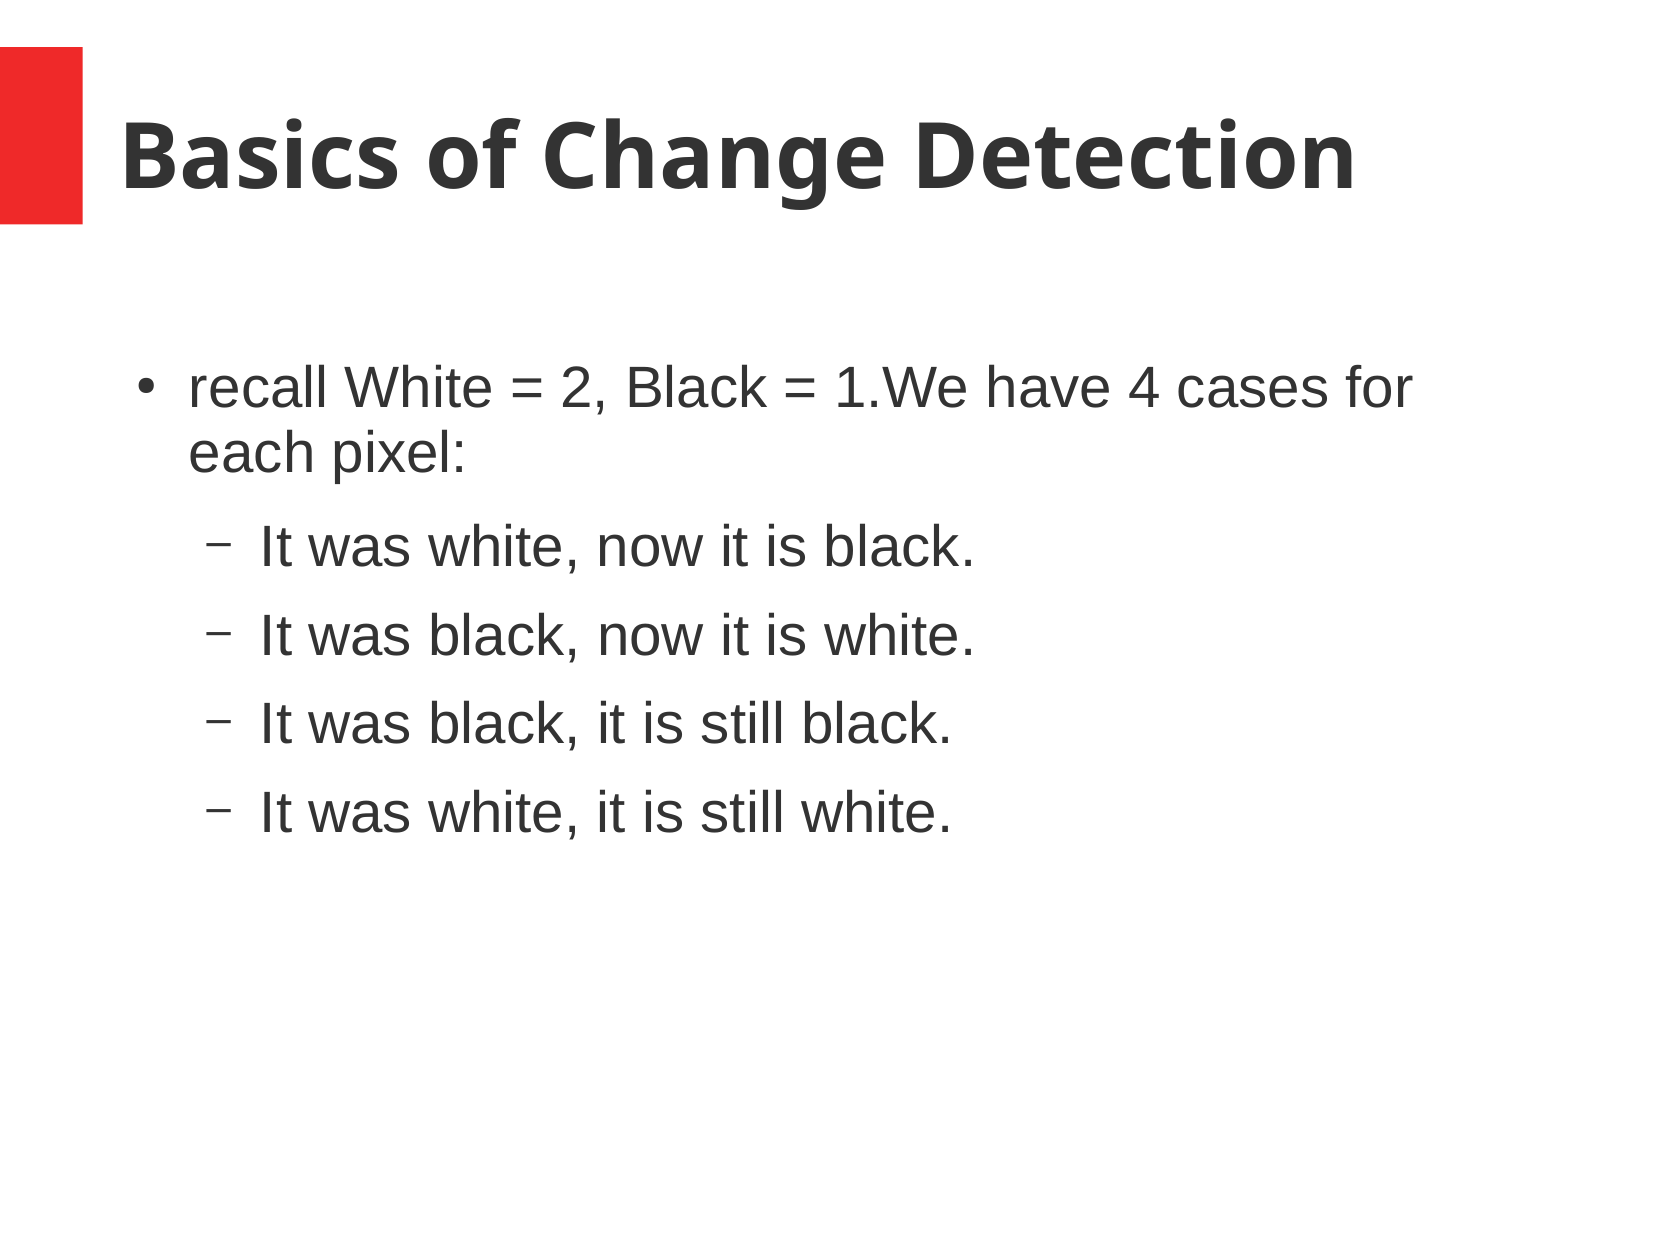

# Basics of Change Detection
recall White = 2, Black = 1.We have 4 cases for each pixel:
It was white, now it is black.
It was black, now it is white.
It was black, it is still black.
It was white, it is still white.